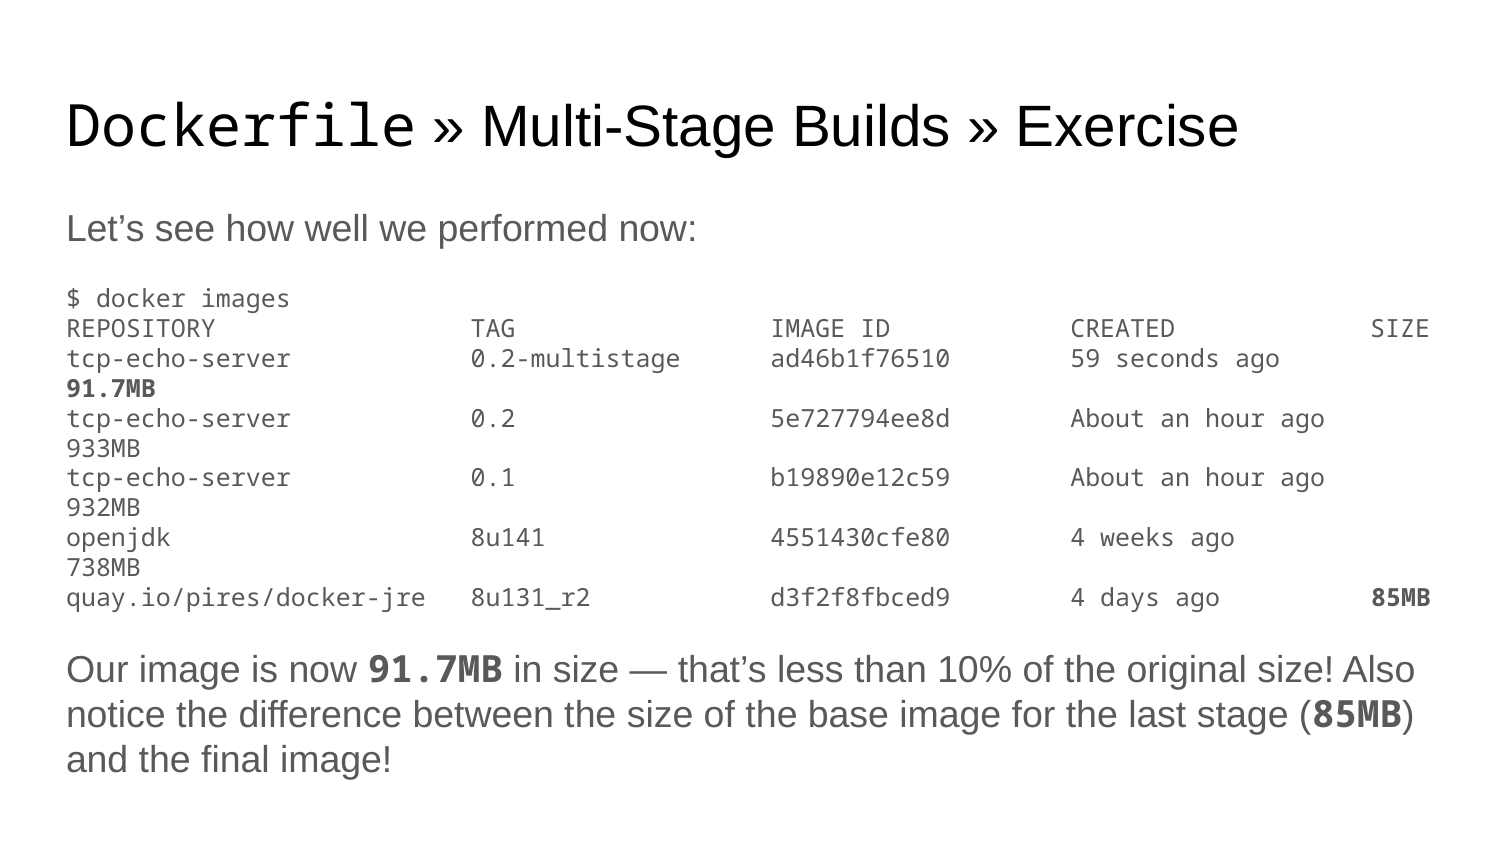

# Dockerfile » Multi-Stage Builds » Exercise
Let’s see how well we performed now:
$ docker images
REPOSITORY TAG IMAGE ID CREATED SIZE
tcp-echo-server 0.2-multistage ad46b1f76510 59 seconds ago 91.7MB
tcp-echo-server 0.2 5e727794ee8d About an hour ago 933MB
tcp-echo-server 0.1 b19890e12c59 About an hour ago 932MB
openjdk 8u141 4551430cfe80 4 weeks ago 738MB
quay.io/pires/docker-jre 8u131_r2 d3f2f8fbced9 4 days ago 85MB
Our image is now 91.7MB in size — that’s less than 10% of the original size! Also notice the difference between the size of the base image for the last stage (85MB) and the final image!